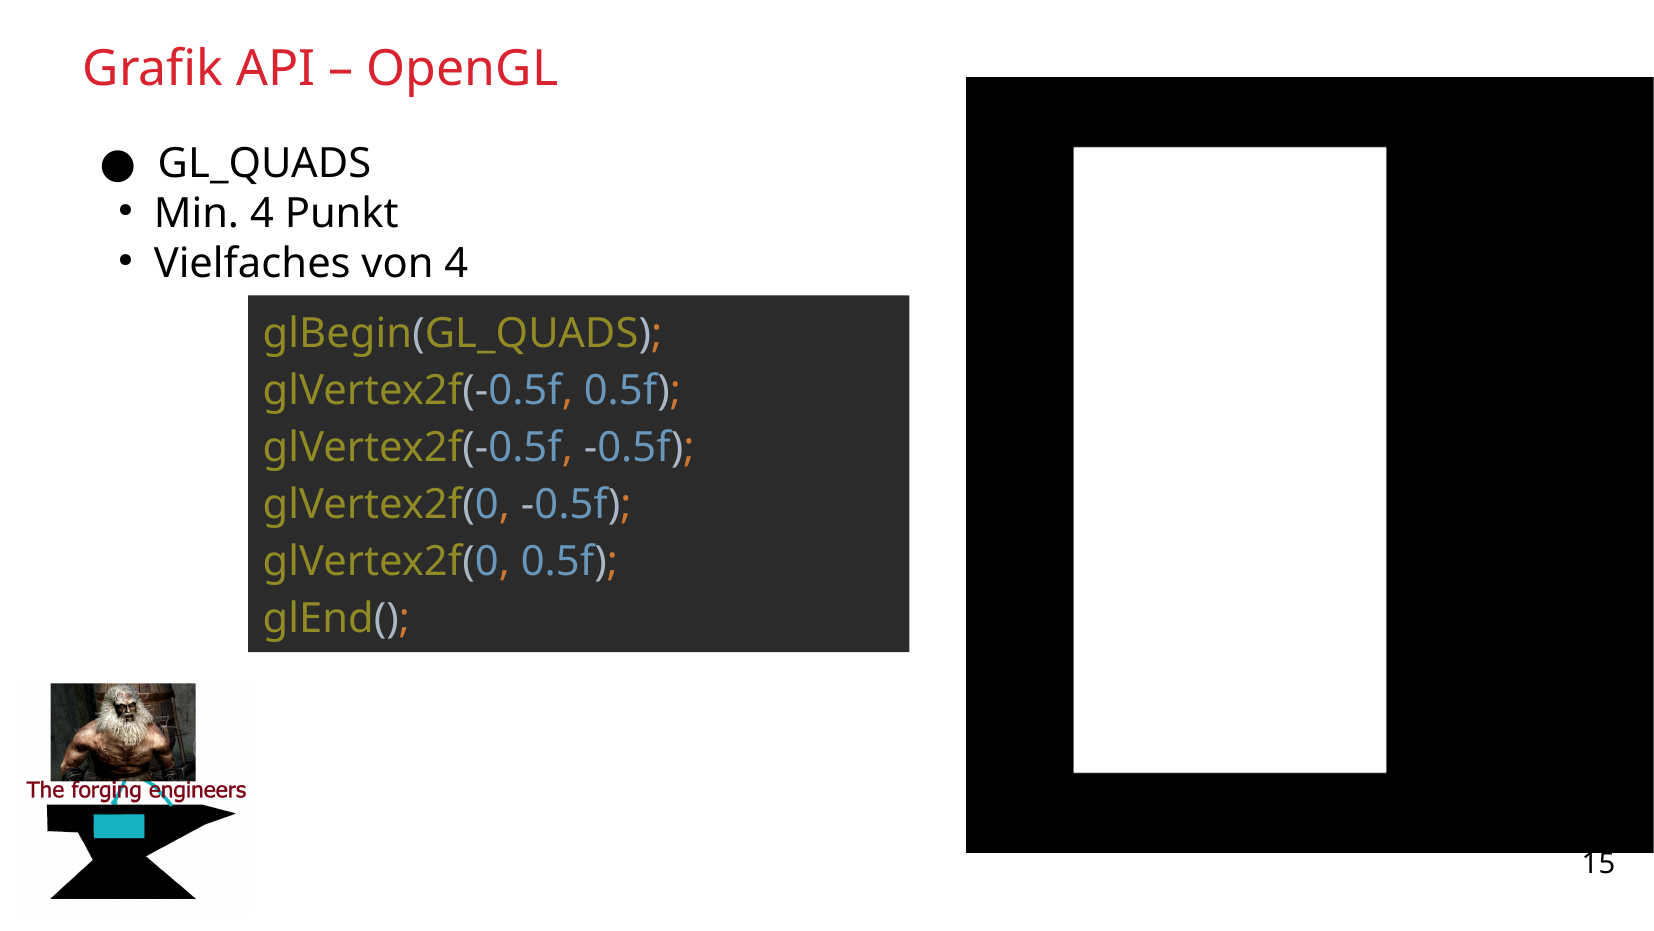

# Grafik API – OpenGL
GL_QUADS
Min. 4 Punkt
Vielfaches von 4
glBegin(GL_QUADS);
glVertex2f(-0.5f, 0.5f);
glVertex2f(-0.5f, -0.5f);
glVertex2f(0, -0.5f);
glVertex2f(0, 0.5f);
glEnd();